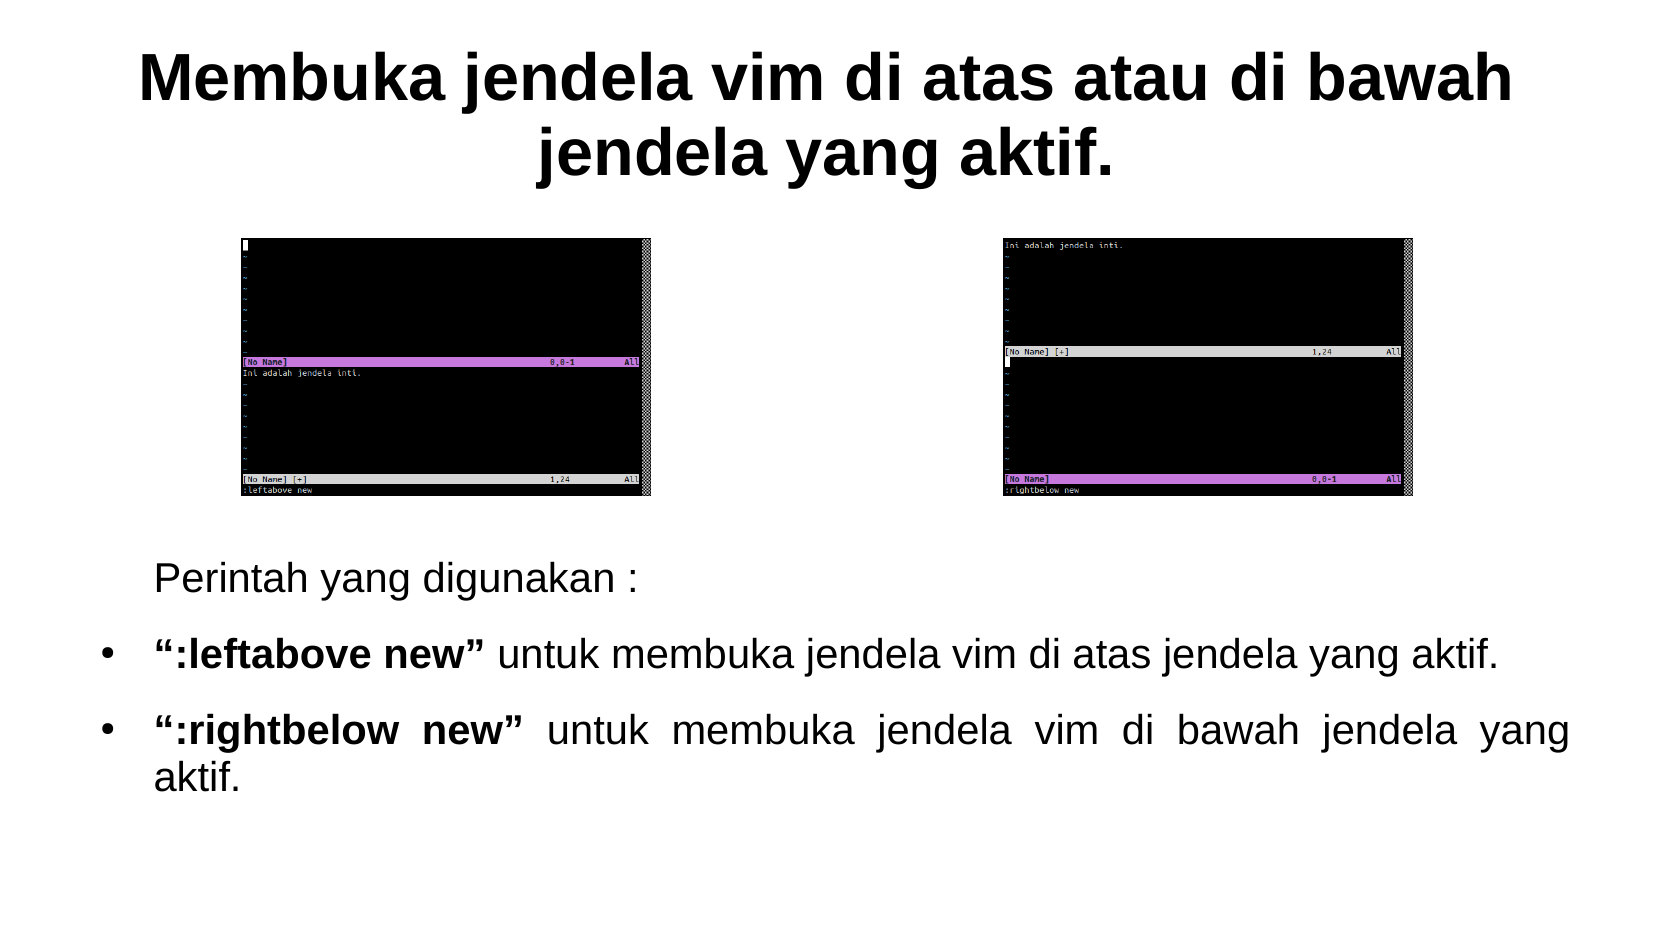

# Membuka jendela vim di atas atau di bawah jendela yang aktif.
Perintah yang digunakan :
“:leftabove new” untuk membuka jendela vim di atas jendela yang aktif.
“:rightbelow new” untuk membuka jendela vim di bawah jendela yang aktif.